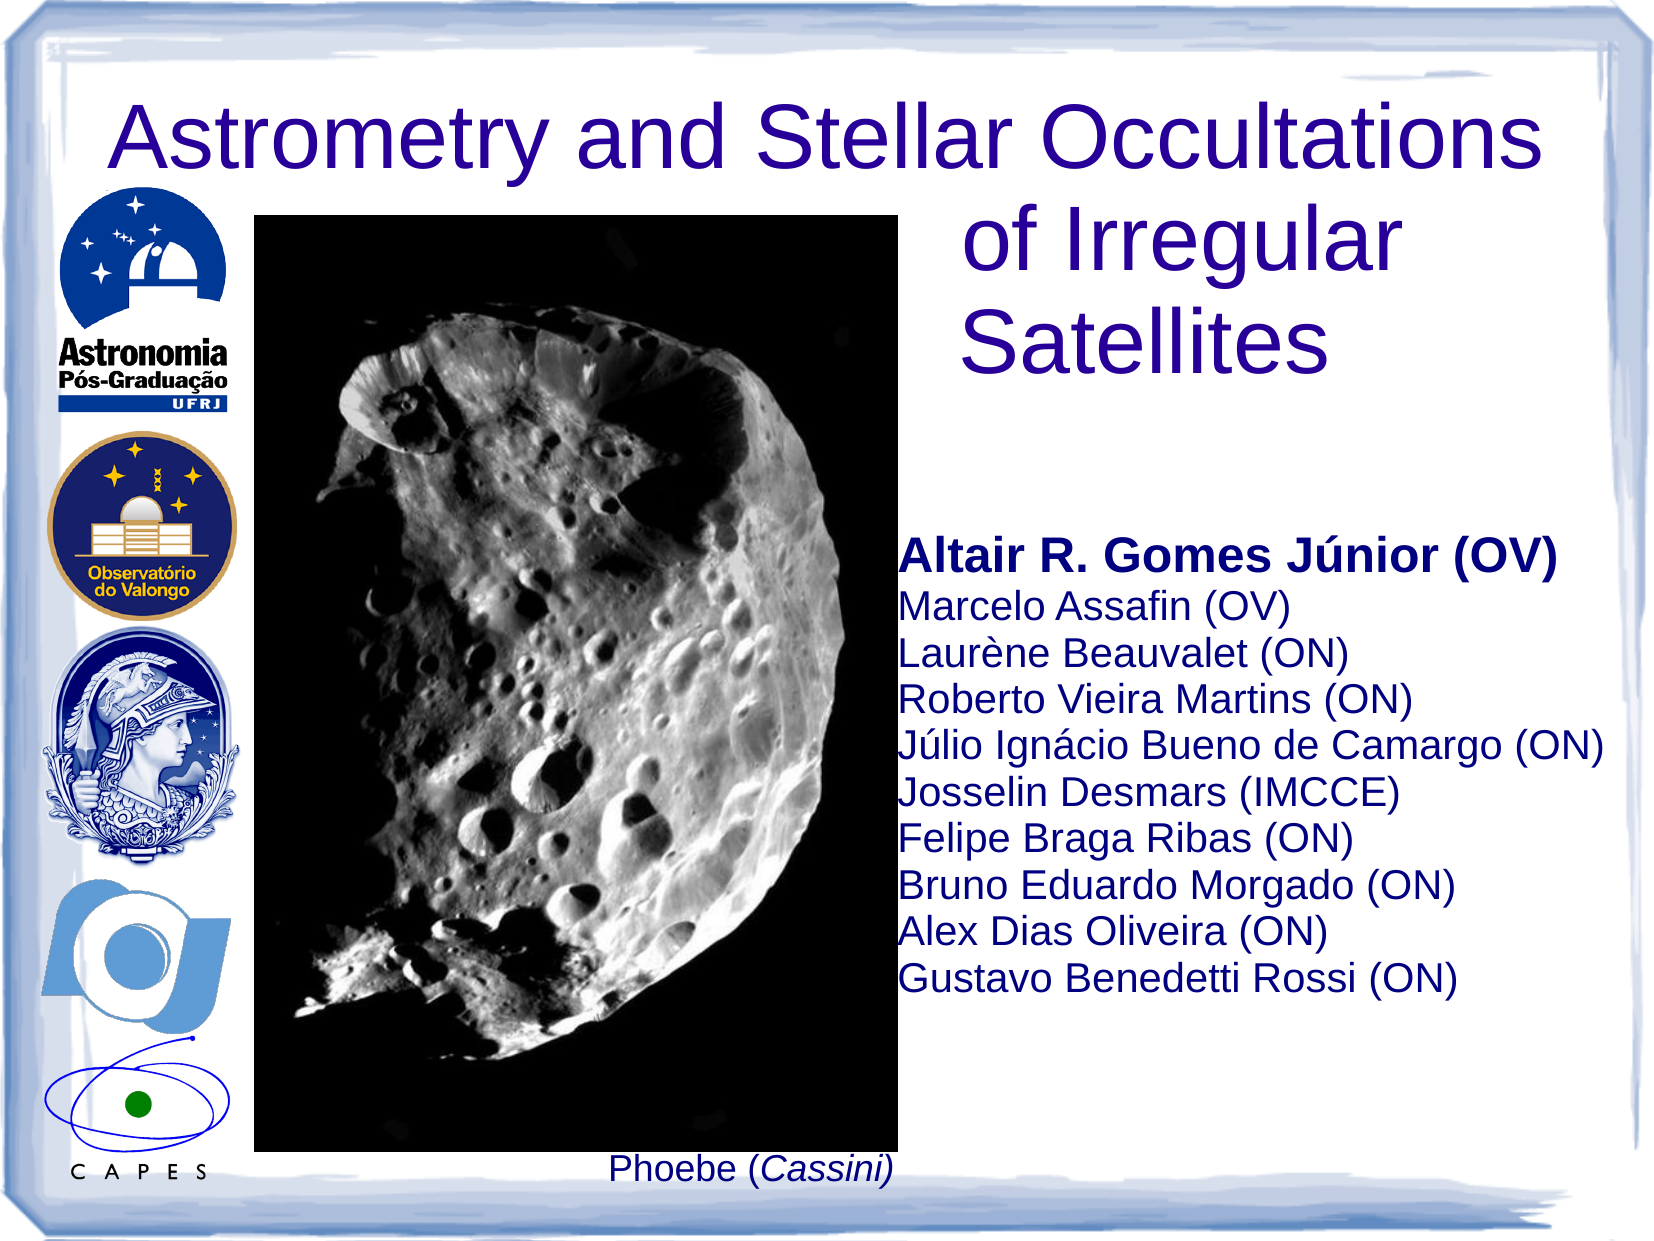

# Astrometry and Stellar Occultations of Irregular Satellites
Altair R. Gomes Júnior (OV)
Marcelo Assafin (OV)
Laurène Beauvalet (ON)
Roberto Vieira Martins (ON)
Júlio Ignácio Bueno de Camargo (ON)
Josselin Desmars (IMCCE)
Felipe Braga Ribas (ON)
Bruno Eduardo Morgado (ON)
Alex Dias Oliveira (ON)
Gustavo Benedetti Rossi (ON)
Phoebe (Cassini)